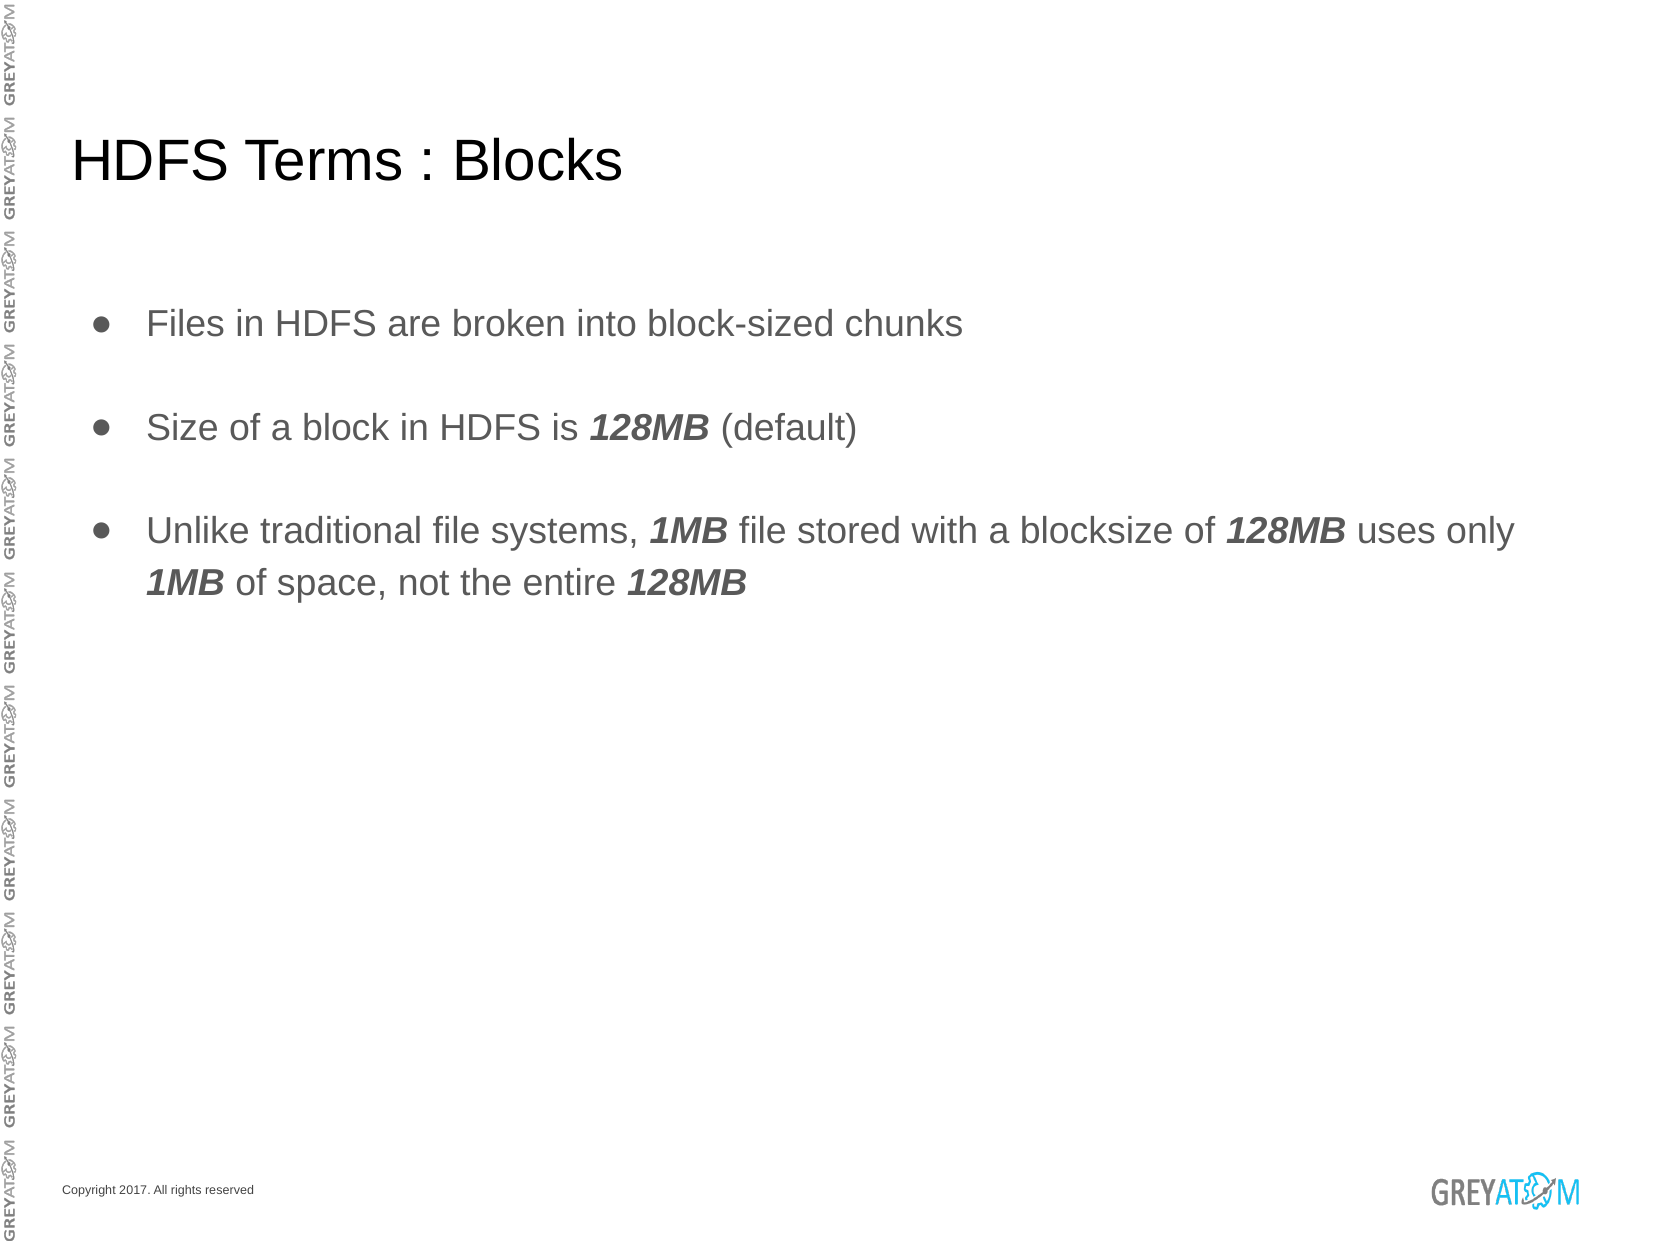

HDFS Terms : Blocks
Files in HDFS are broken into block-sized chunks
Size of a block in HDFS is 128MB (default)
Unlike traditional file systems, 1MB file stored with a blocksize of 128MB uses only 1MB of space, not the entire 128MB